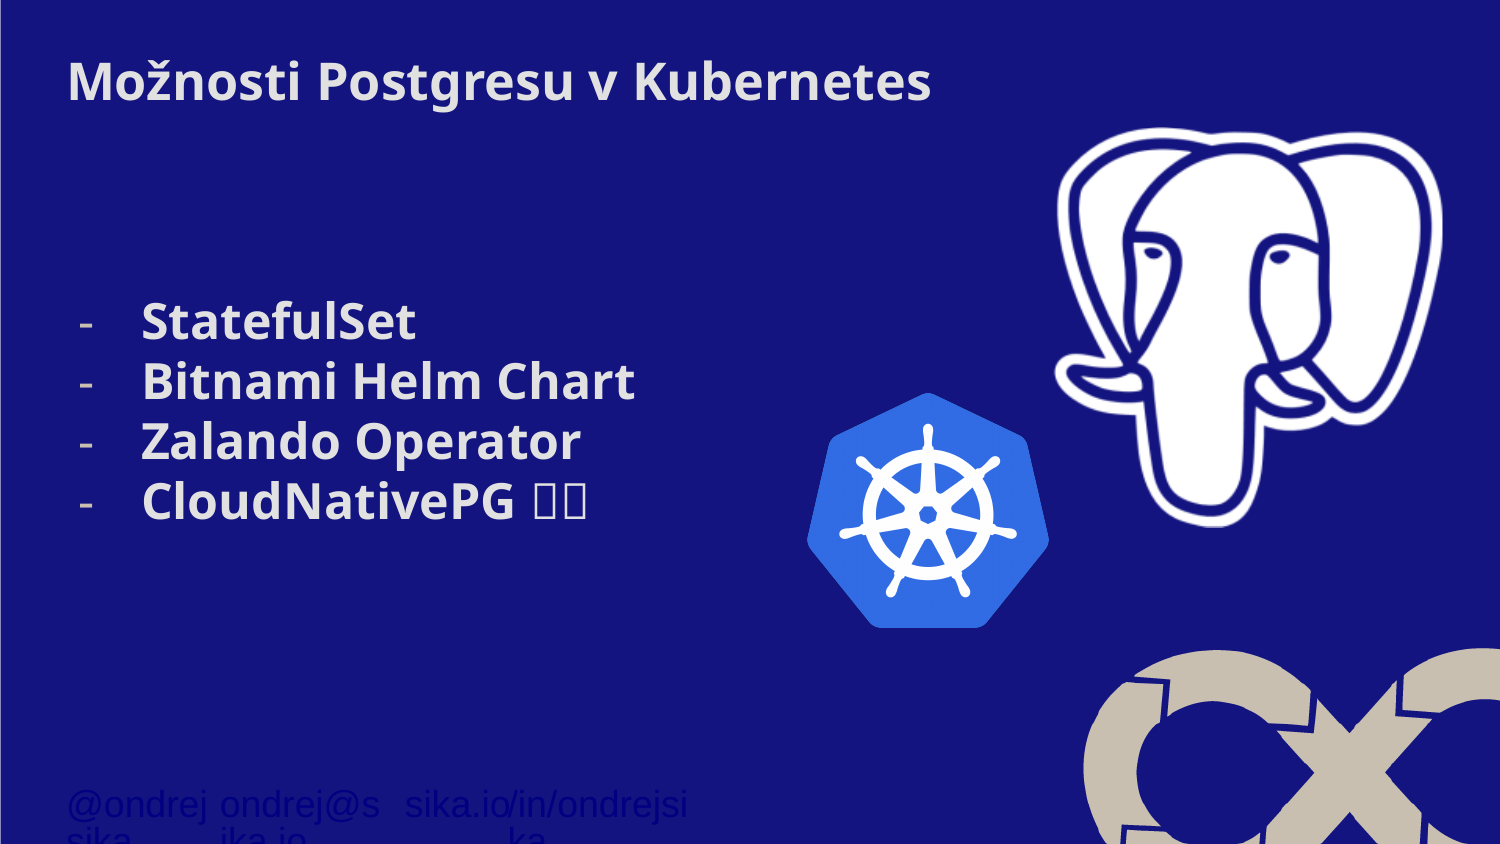

# Možnosti Postgresu v Kubernetes
StatefulSet
Bitnami Helm Chart
Zalando Operator
CloudNativePG 🎉🎉